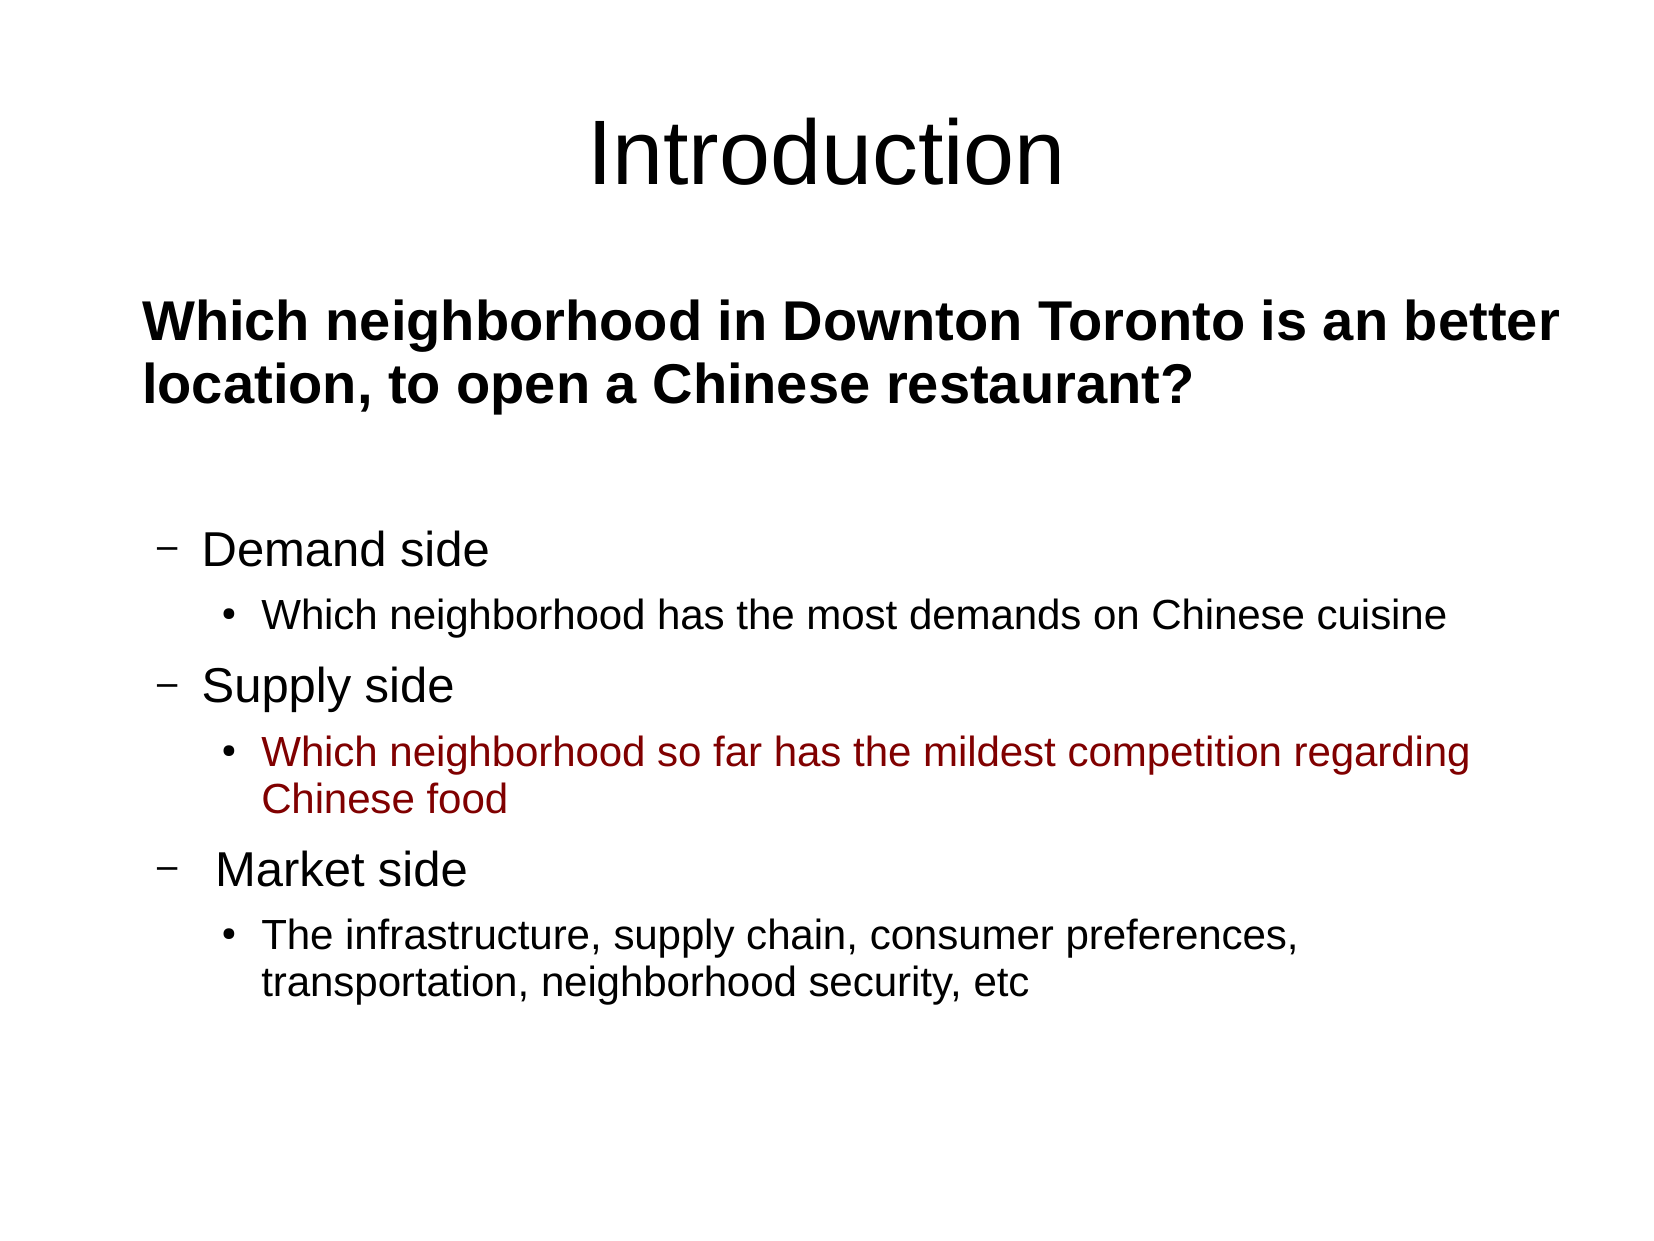

# Introduction
Which neighborhood in Downton Toronto is an better location, to open a Chinese restaurant?
Demand side
Which neighborhood has the most demands on Chinese cuisine
Supply side
Which neighborhood so far has the mildest competition regarding Chinese food
 Market side
The infrastructure, supply chain, consumer preferences, transportation, neighborhood security, etc